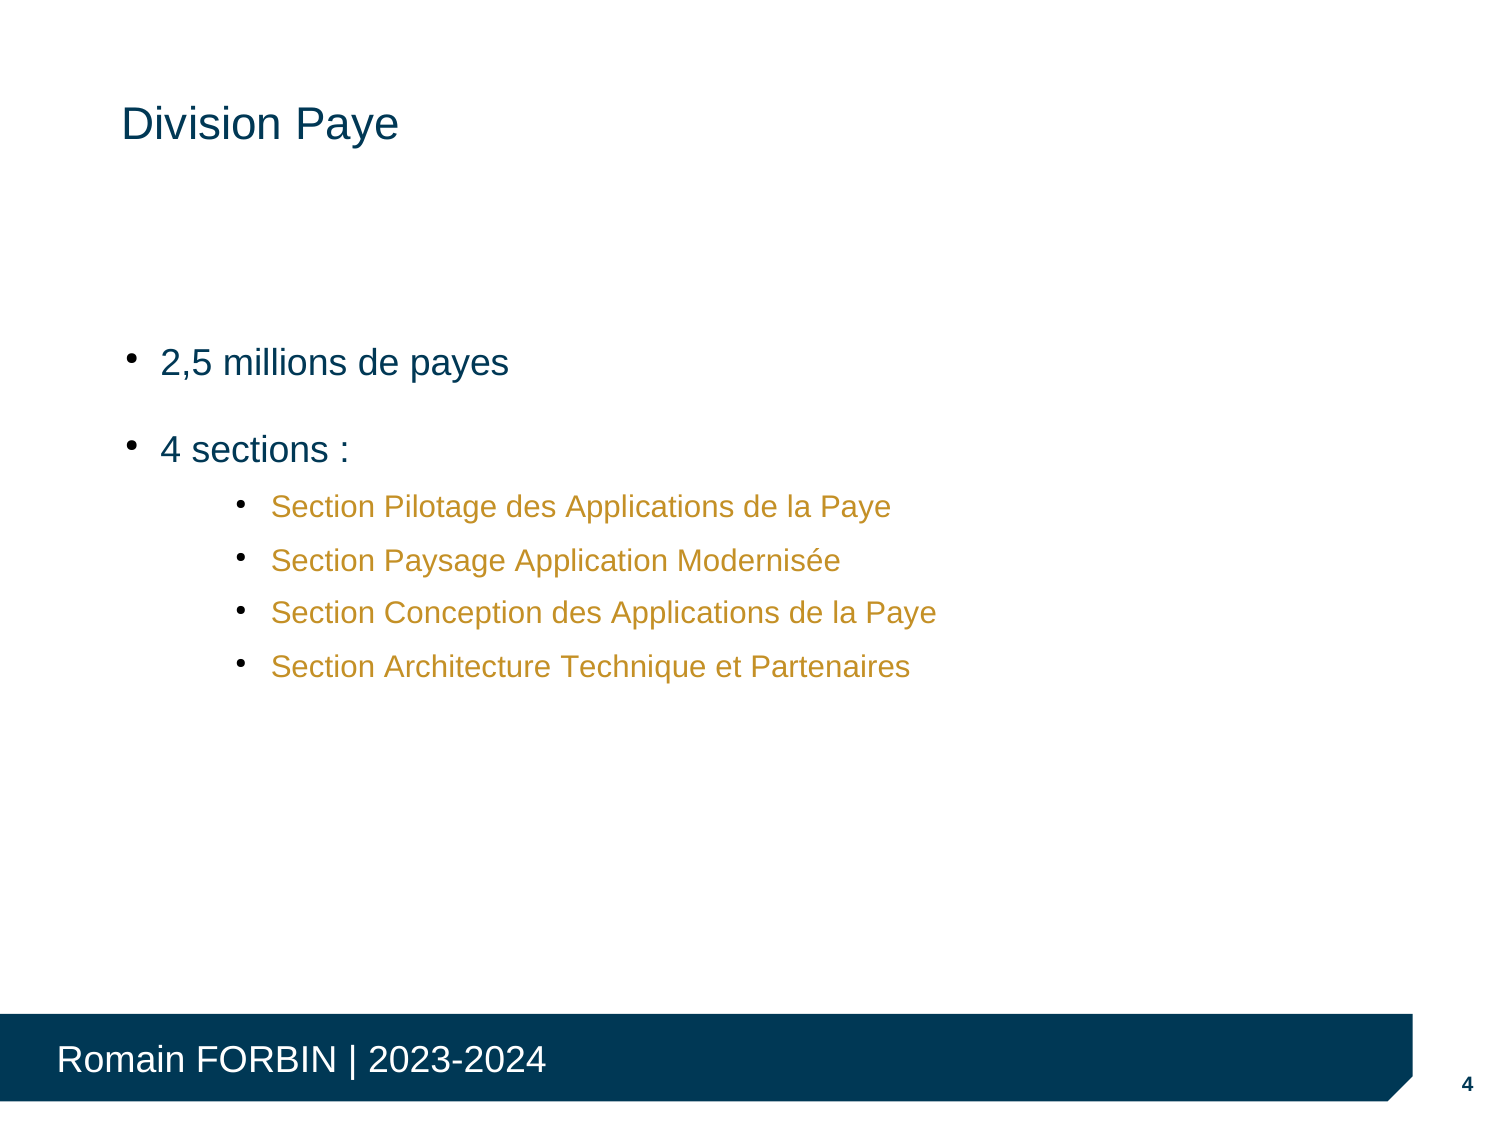

# Division Paye
2,5 millions de payes
4 sections :
Section Pilotage des Applications de la Paye
Section Paysage Application Modernisée
Section Conception des Applications de la Paye
Section Architecture Technique et Partenaires